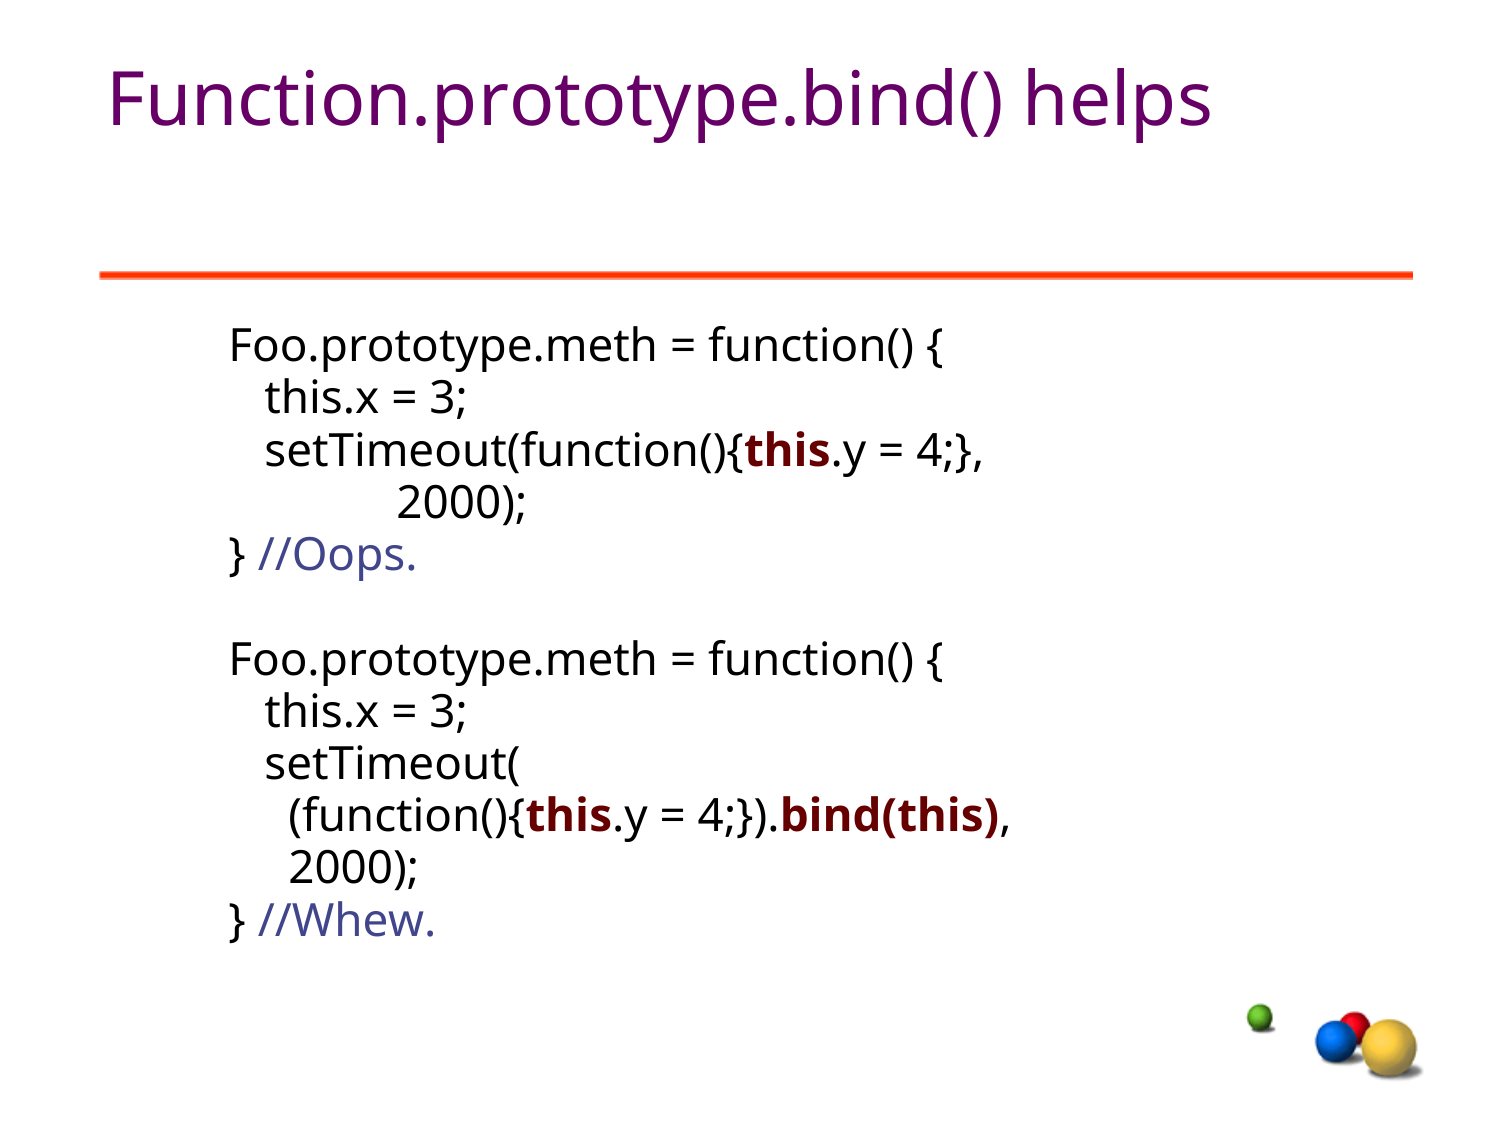

# Function.prototype.bind() helps
Foo.prototype.meth = function() {
   this.x = 3;
   setTimeout(function(){this.y = 4;},
 2000);
} //Oops.
Foo.prototype.meth = function() {
   this.x = 3;
   setTimeout(
 (function(){this.y = 4;}).bind(this),
 2000);
} //Whew.